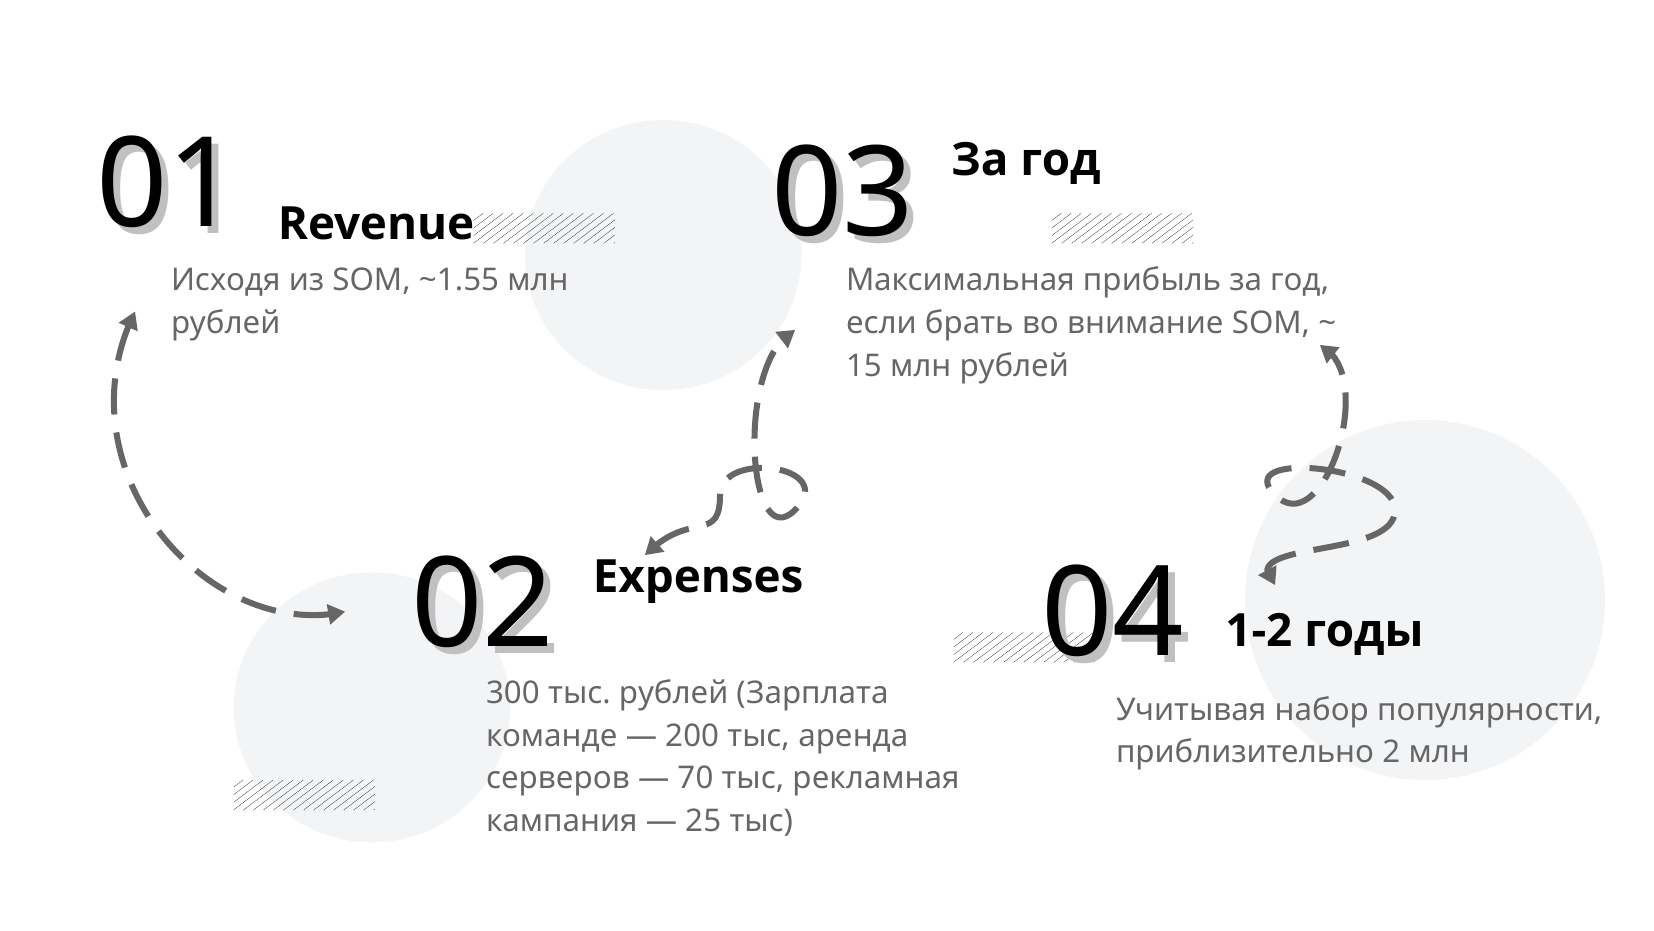

01
03
За год
Revenue
Исходя из SOM, ~1.55 млн рублей
Максимальная прибыль за год, если брать во внимание SOM, ~ 15 млн рублей
02
04
Expenses
1-2 годы
300 тыс. рублей (Зарплата команде — 200 тыс, аренда серверов — 70 тыс, рекламная кампания — 25 тыс)
Учитывая набор популярности, приблизительно 2 млн